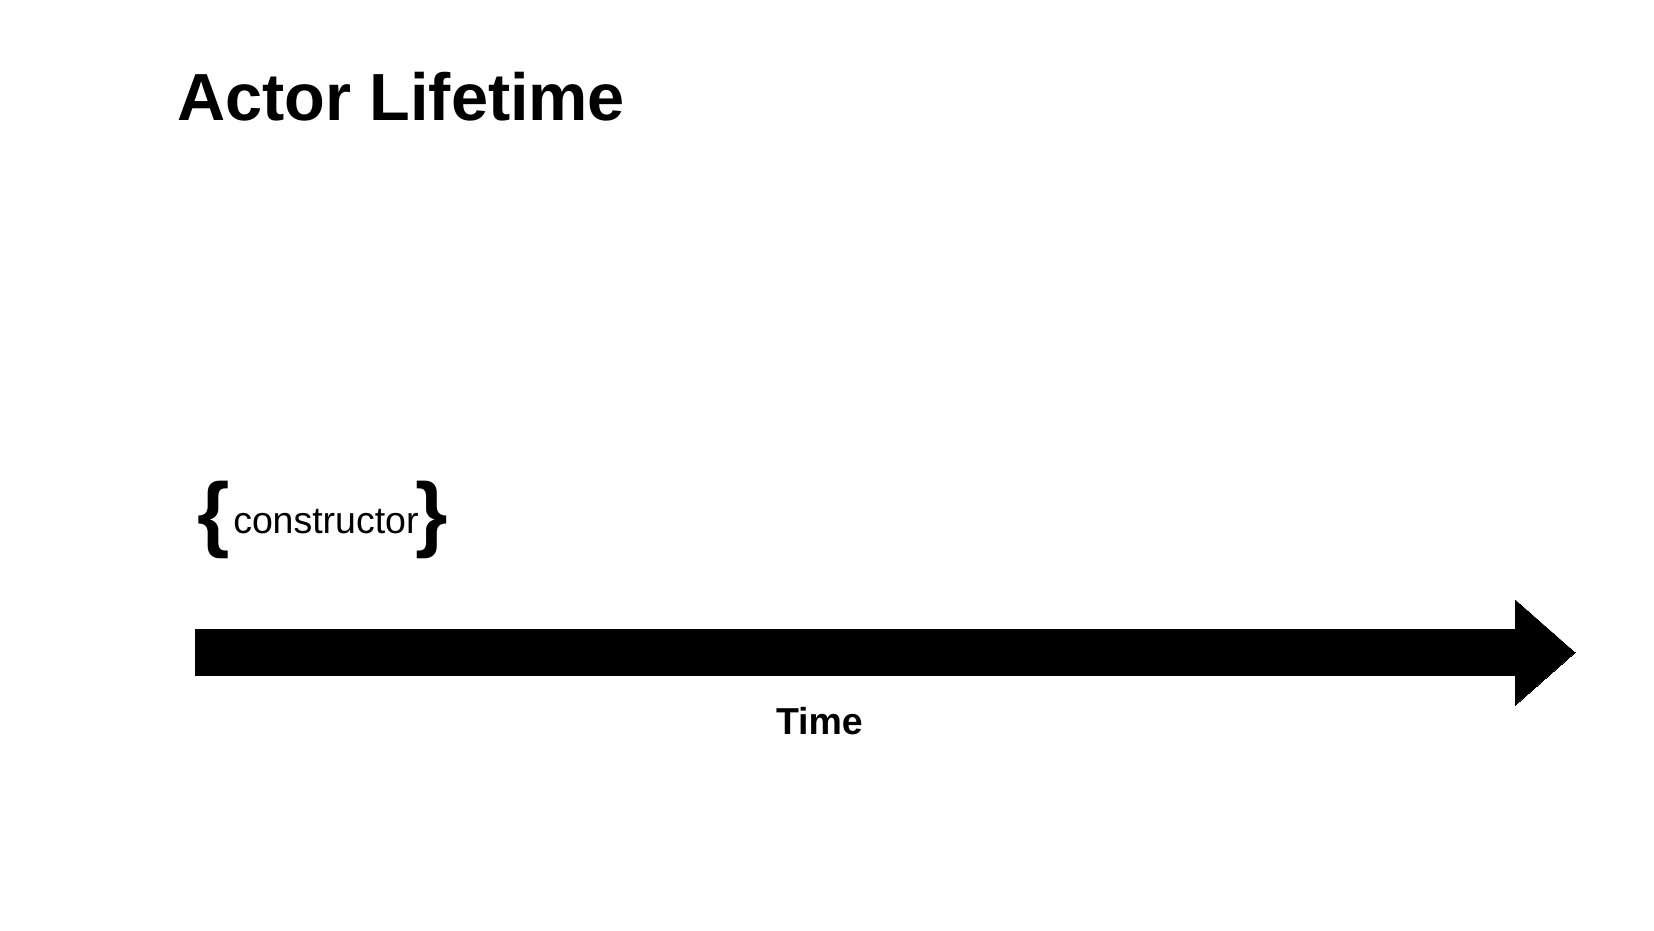

# Actor Lifetime
{ }
constructor
Time